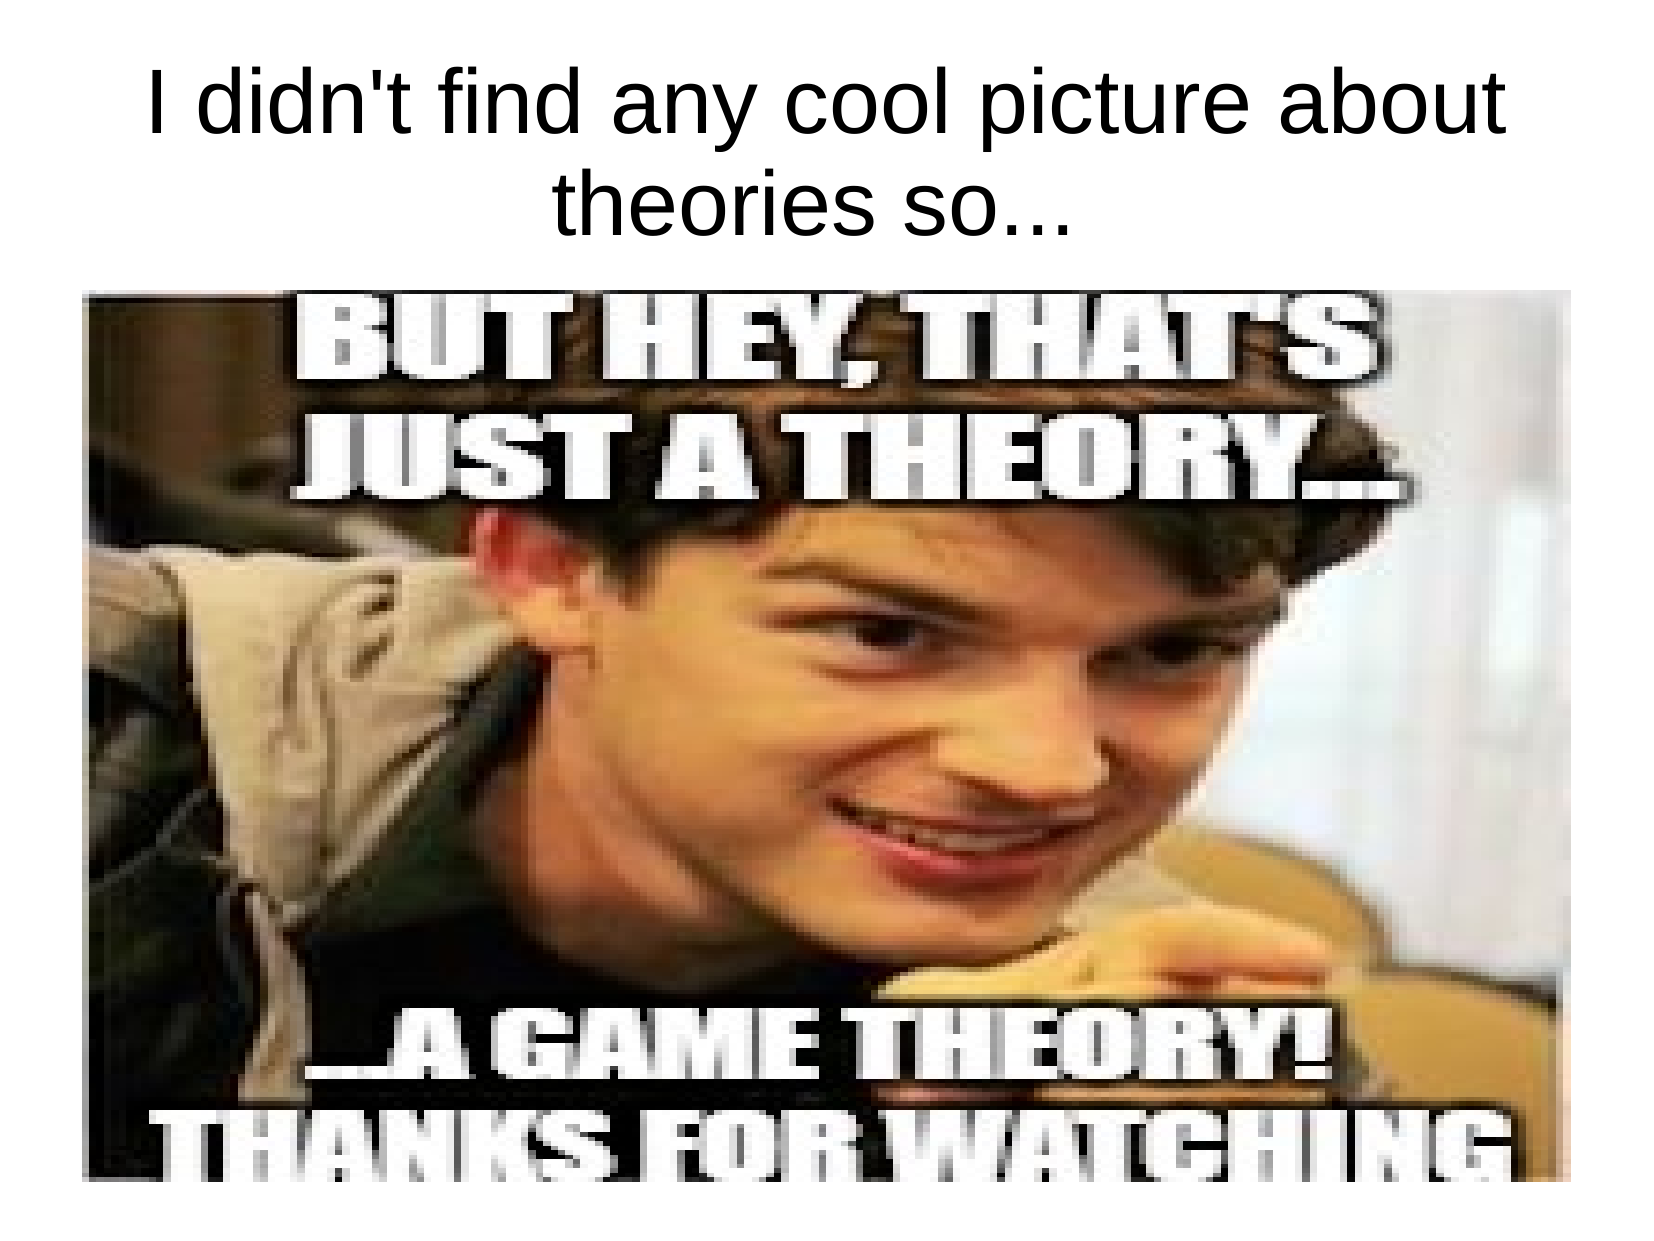

# I didn't find any cool picture about theories so...